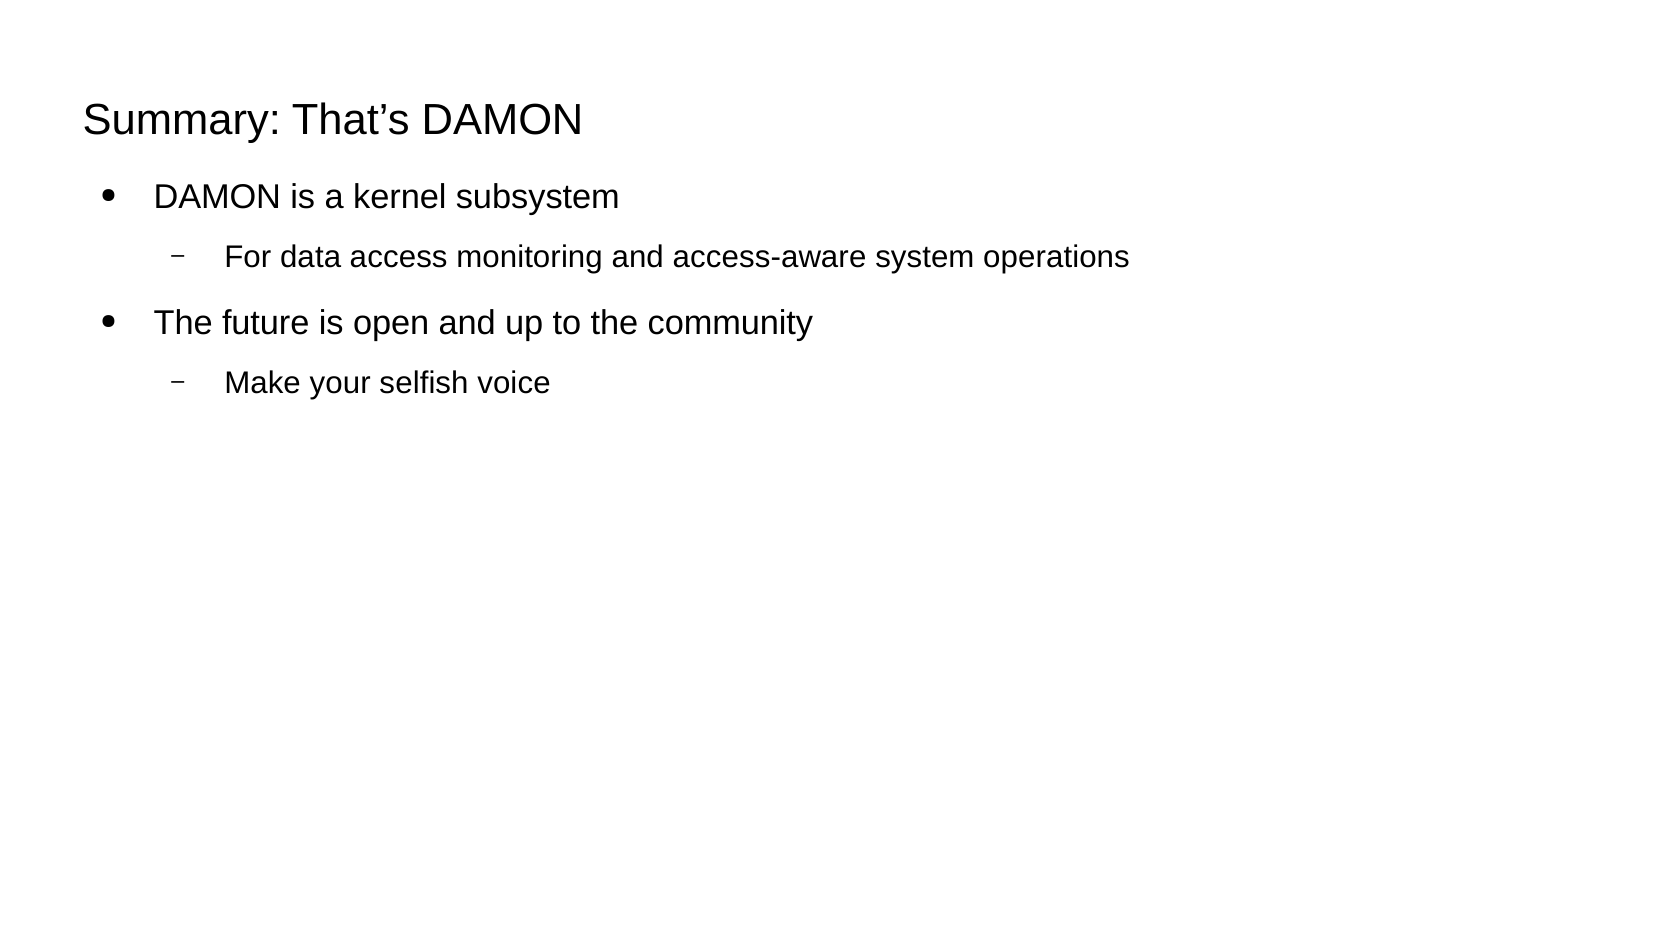

# Summary: That’s DAMON
DAMON is a kernel subsystem
For data access monitoring and access-aware system operations
The future is open and up to the community
Make your selfish voice